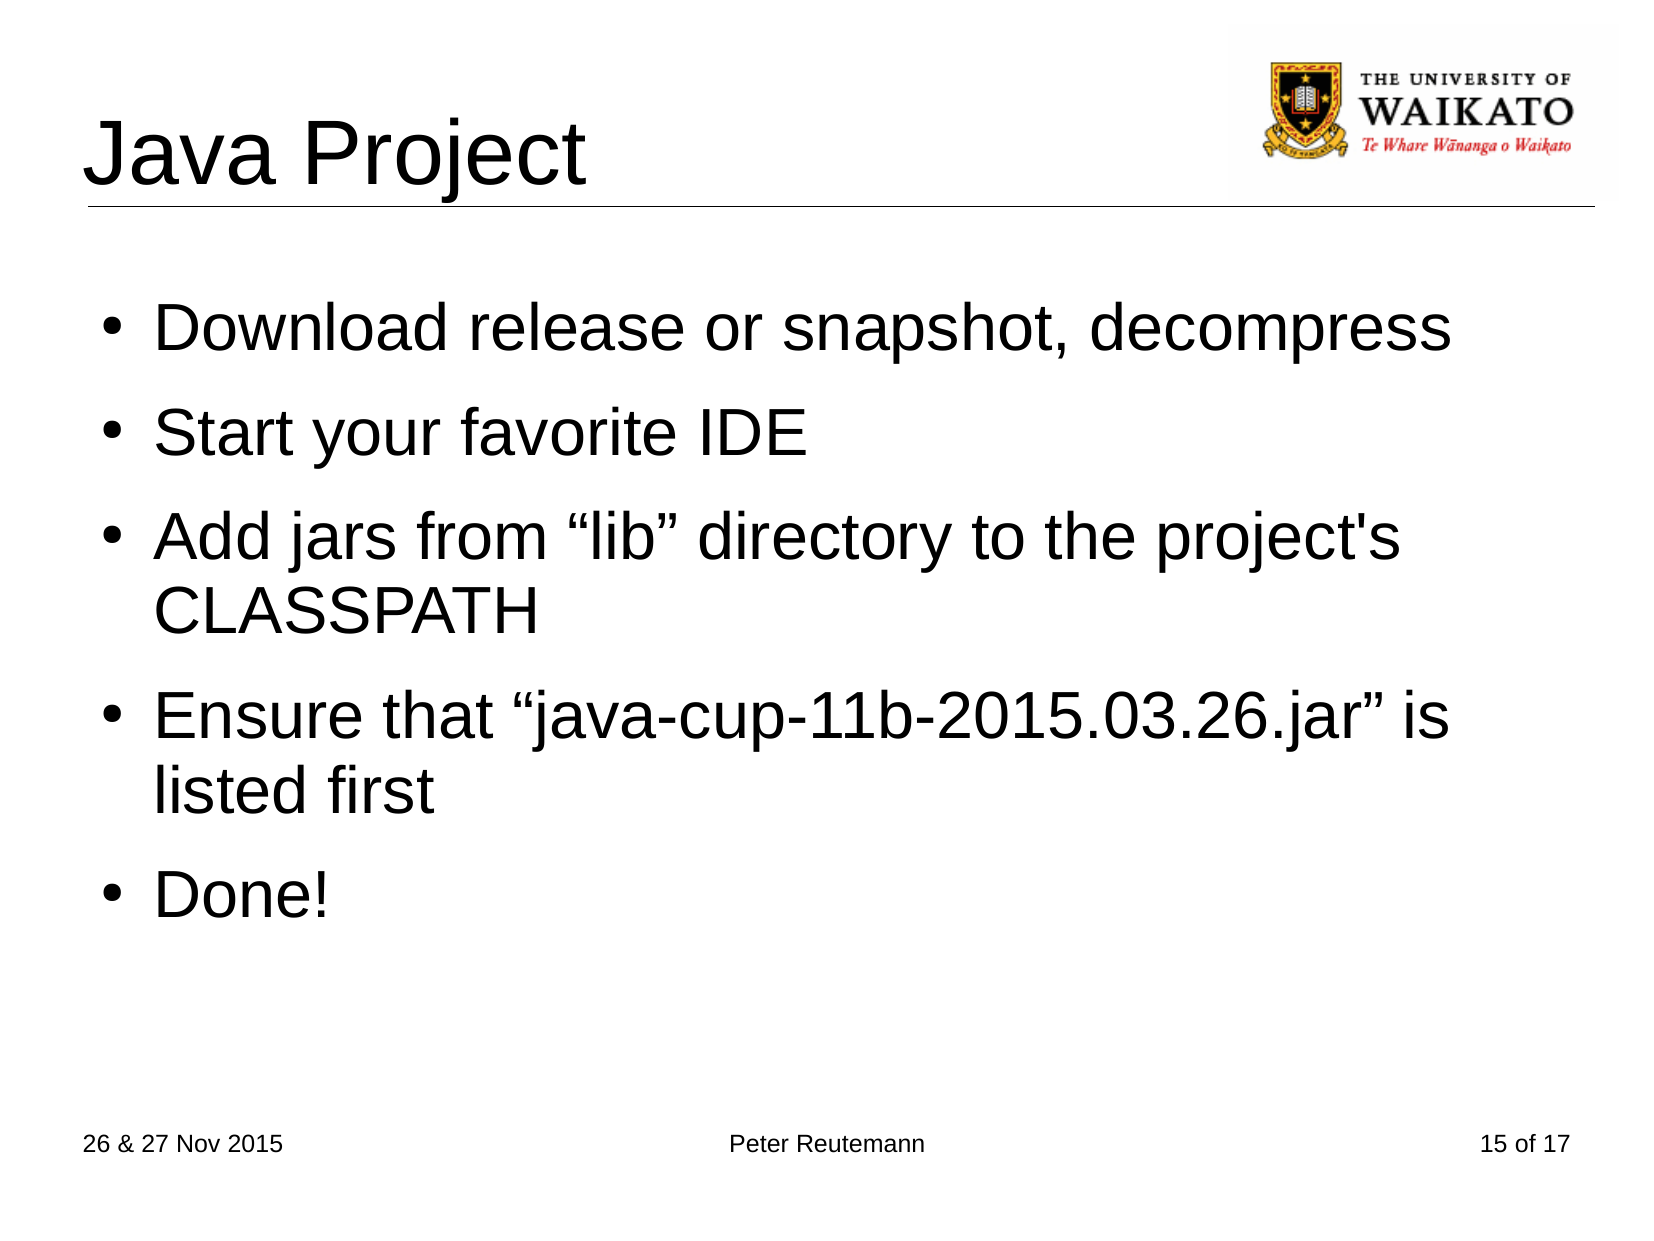

# Java Project
Download release or snapshot, decompress
Start your favorite IDE
Add jars from “lib” directory to the project's CLASSPATH
Ensure that “java-cup-11b-2015.03.26.jar” is listed first
Done!
26 & 27 Nov 2015
Peter Reutemann
15